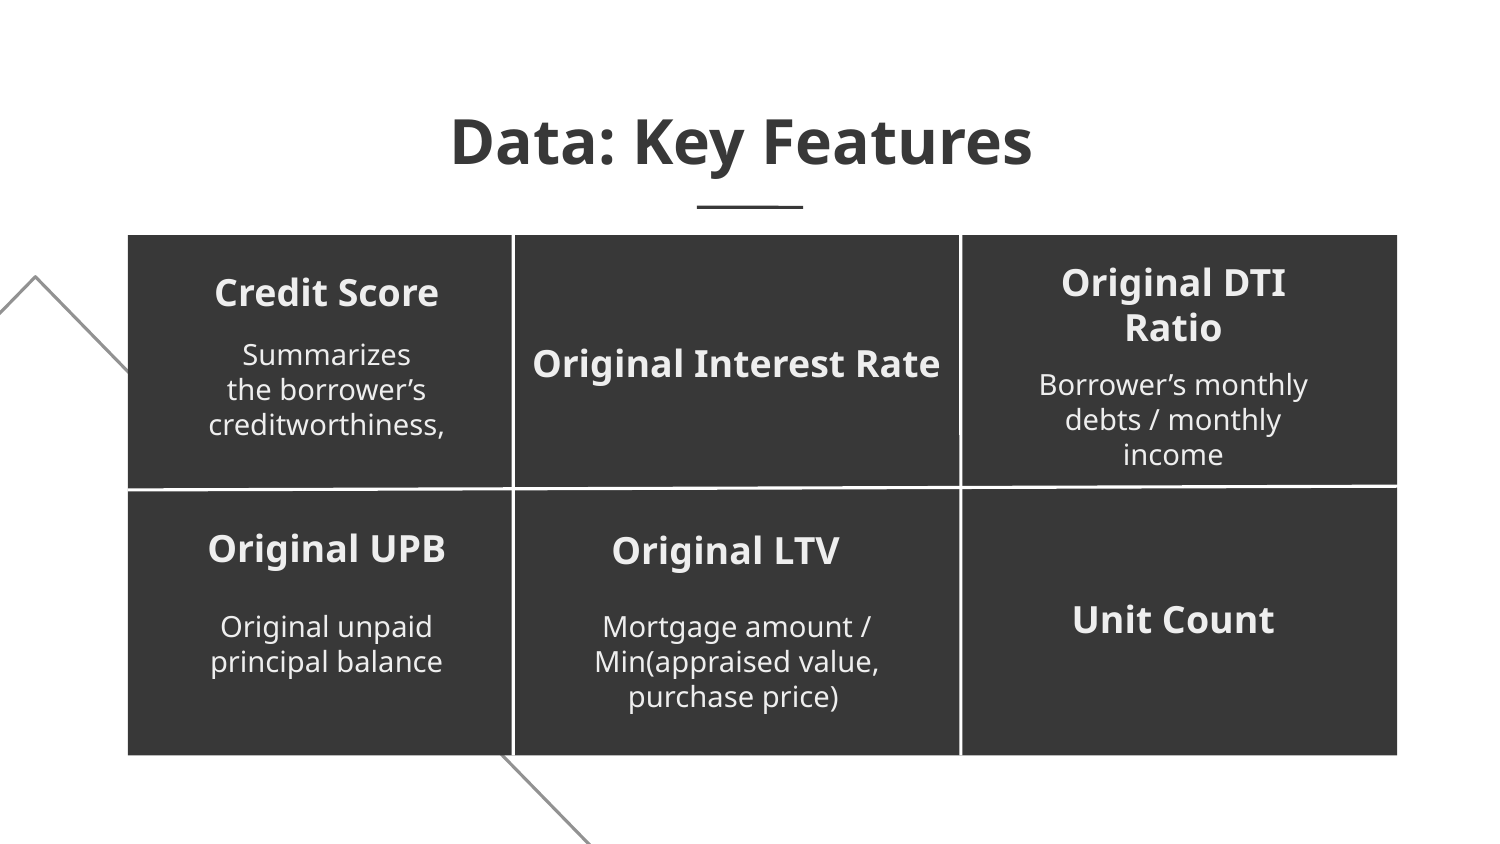

Data: Key Features
Credit Score
# Original DTI Ratio
Summarizes
the borrower’s creditworthiness,
Original Interest Rate
Borrower’s monthly debts / monthly income
Original UPB
Original LTV
Unit Count
Original unpaid principal balance
Mortgage amount /
Min(appraised value, purchase price)